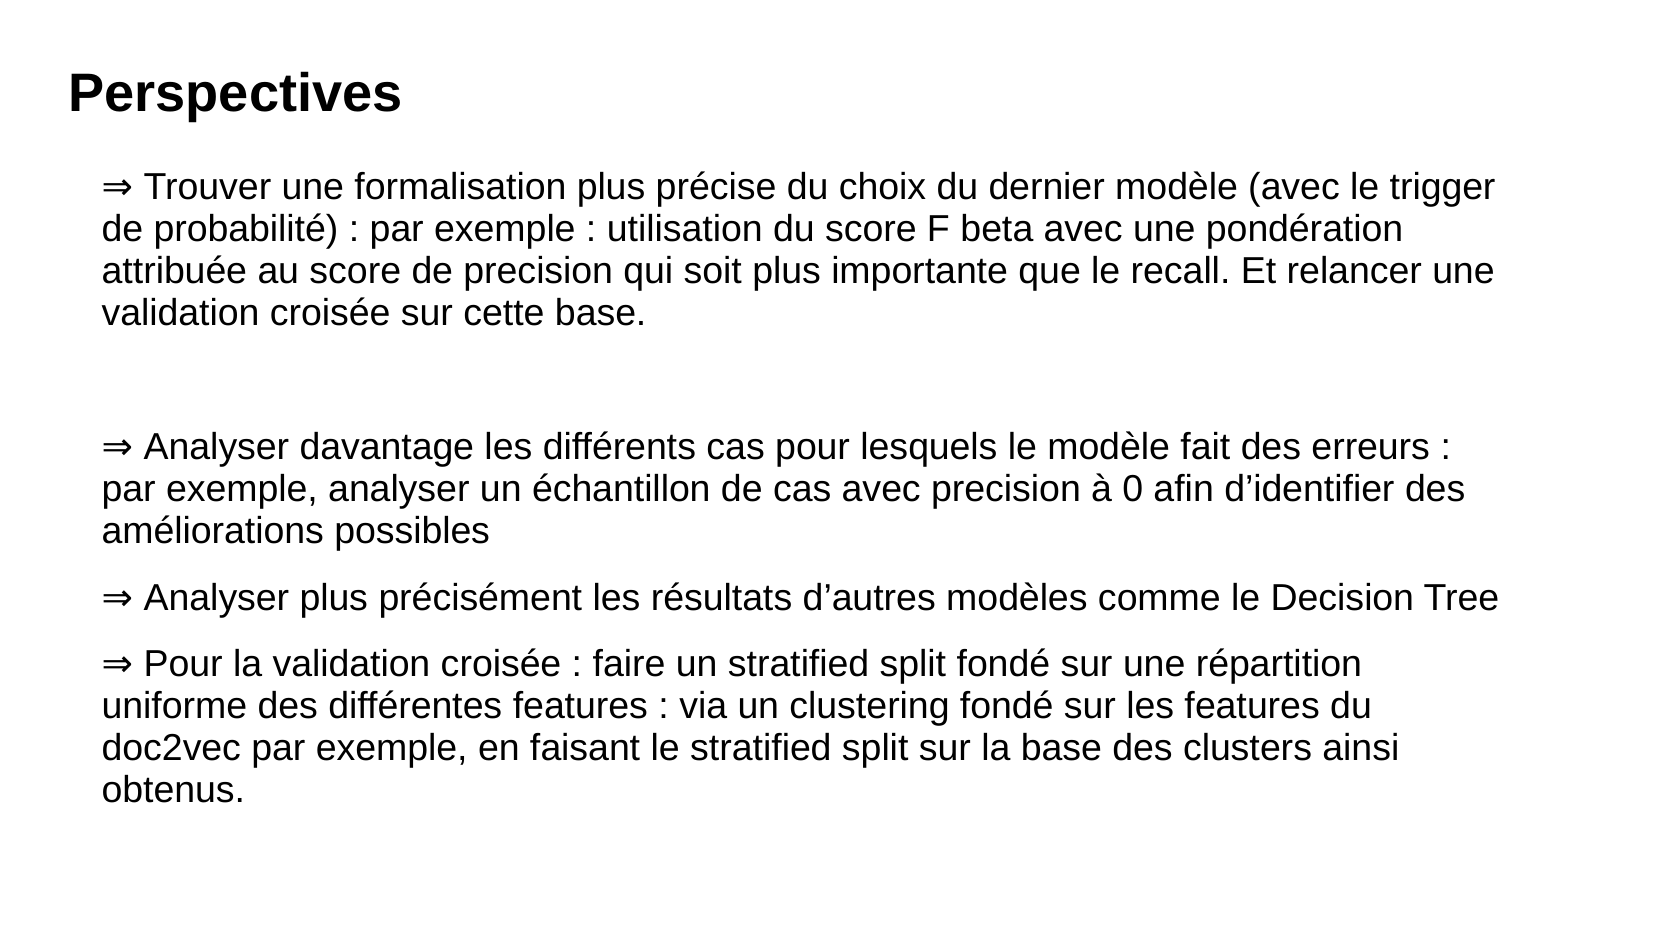

Perspectives
⇒ Trouver une formalisation plus précise du choix du dernier modèle (avec le trigger de probabilité) : par exemple : utilisation du score F beta avec une pondération attribuée au score de precision qui soit plus importante que le recall. Et relancer une validation croisée sur cette base.
⇒ Analyser davantage les différents cas pour lesquels le modèle fait des erreurs : par exemple, analyser un échantillon de cas avec precision à 0 afin d’identifier des améliorations possibles
⇒ Analyser plus précisément les résultats d’autres modèles comme le Decision Tree
⇒ Pour la validation croisée : faire un stratified split fondé sur une répartition uniforme des différentes features : via un clustering fondé sur les features du doc2vec par exemple, en faisant le stratified split sur la base des clusters ainsi obtenus.